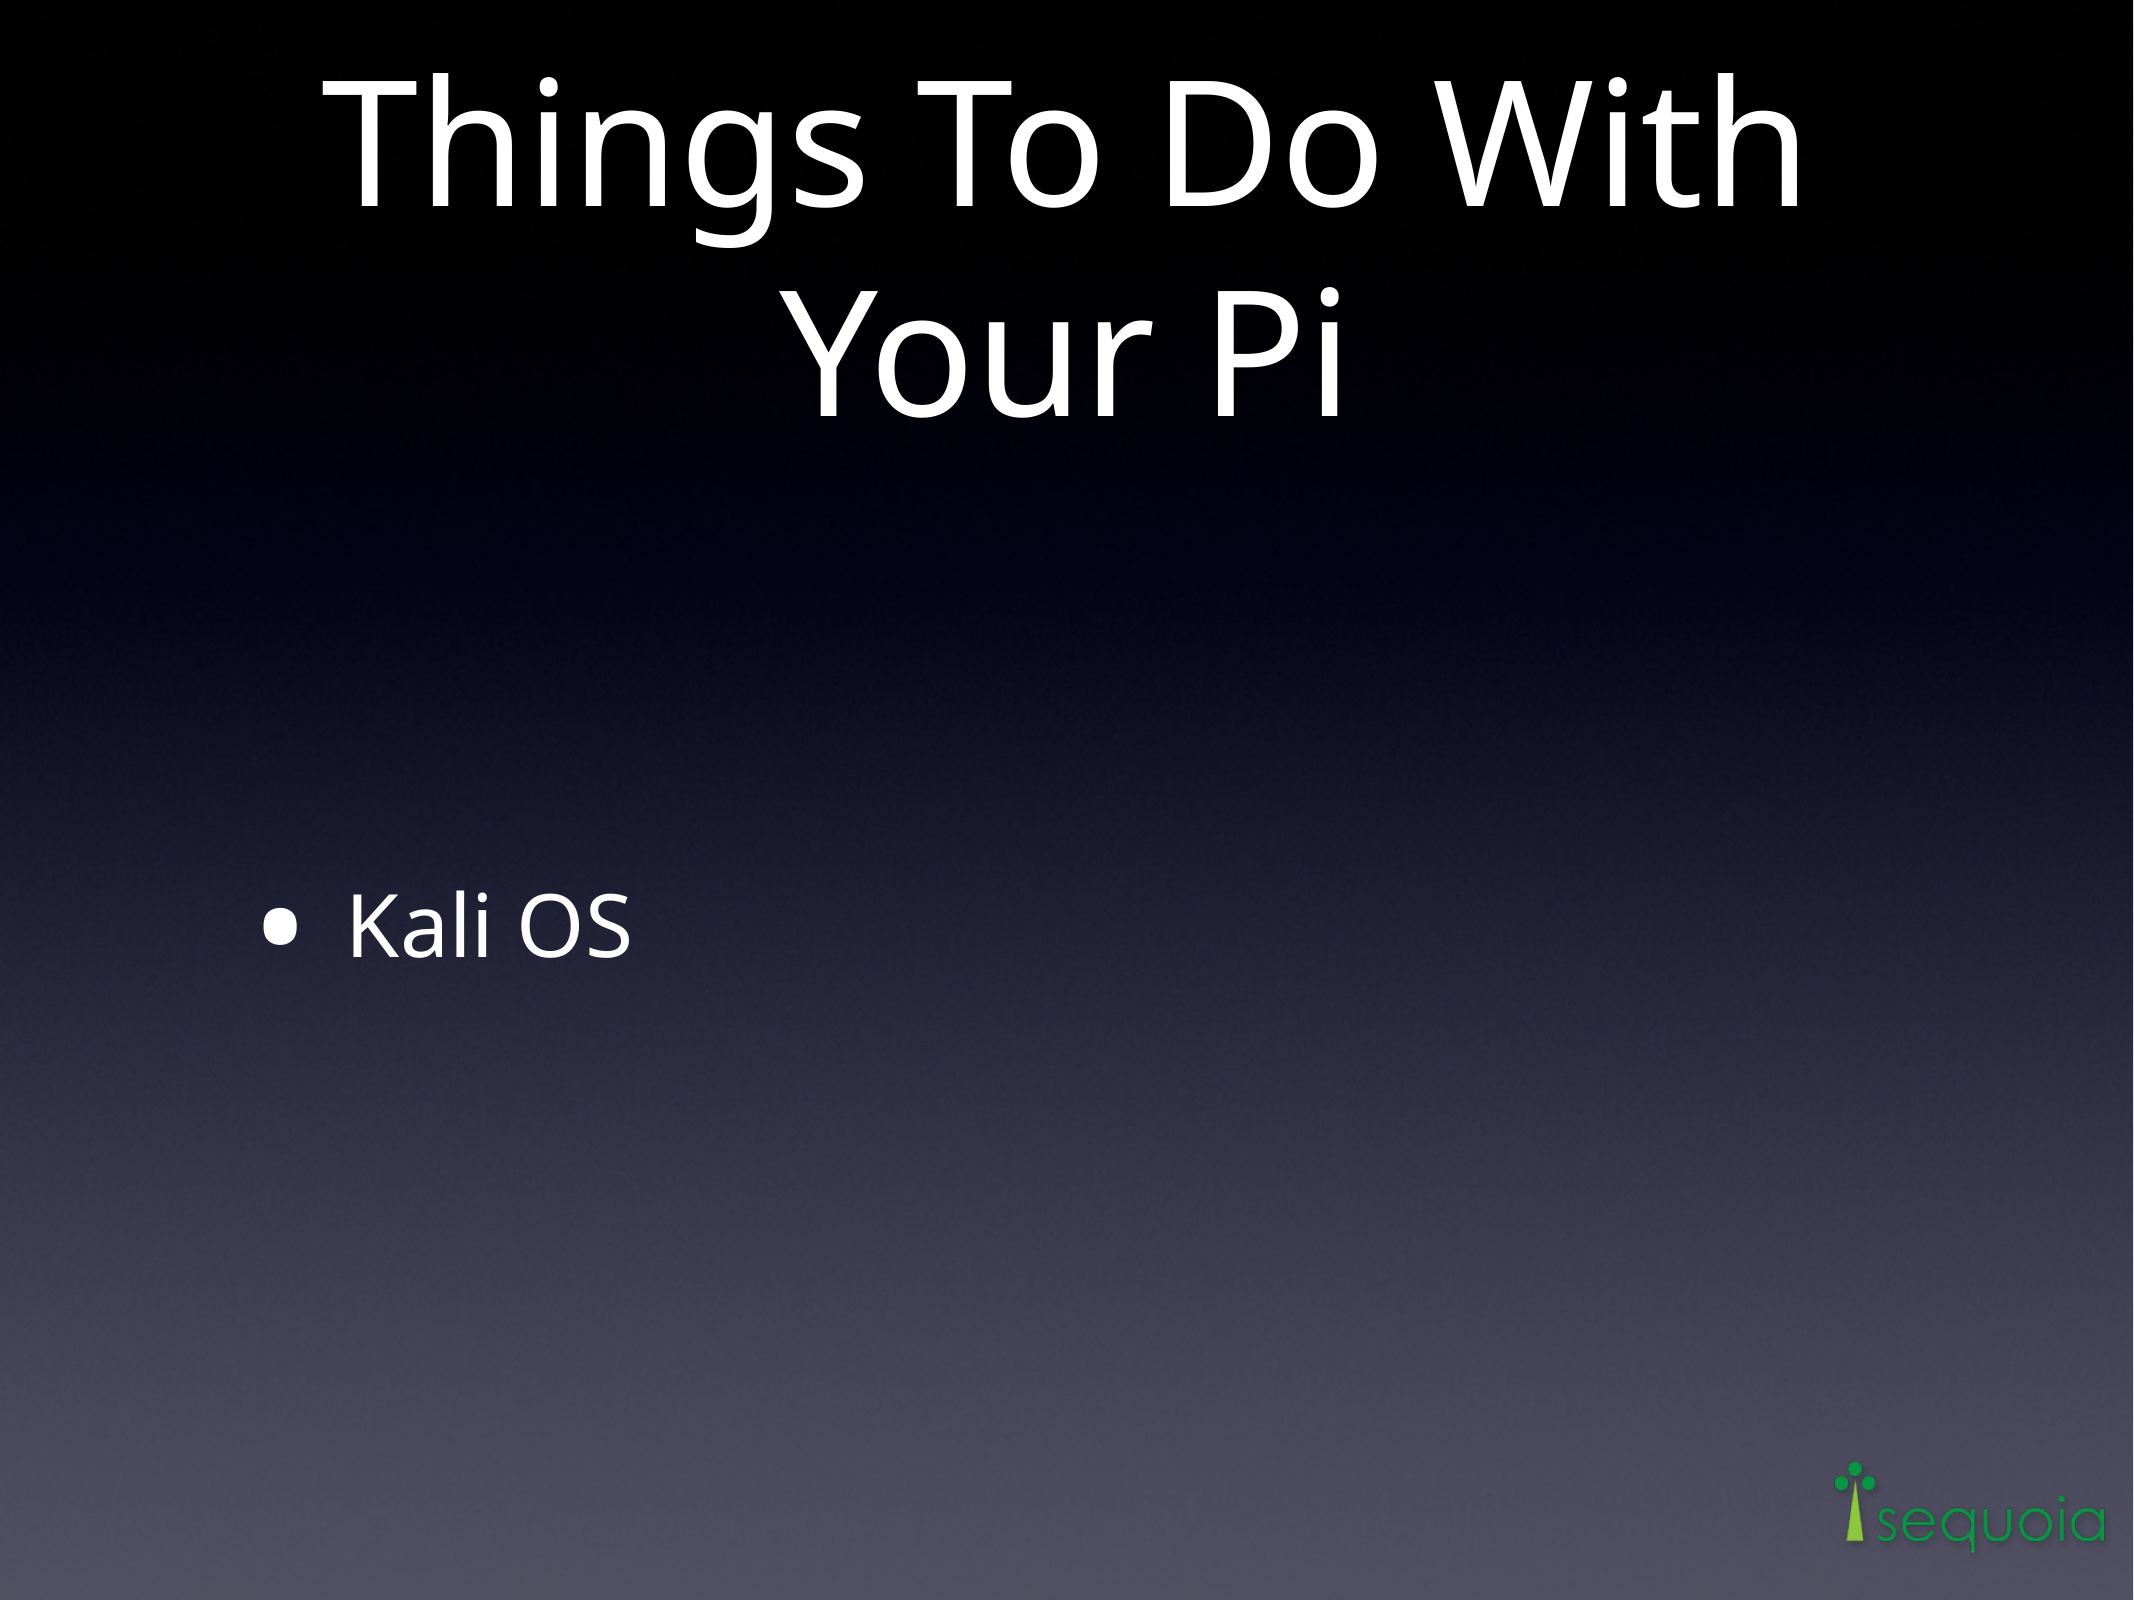

# Things To Do With Your Pi
Kali OS